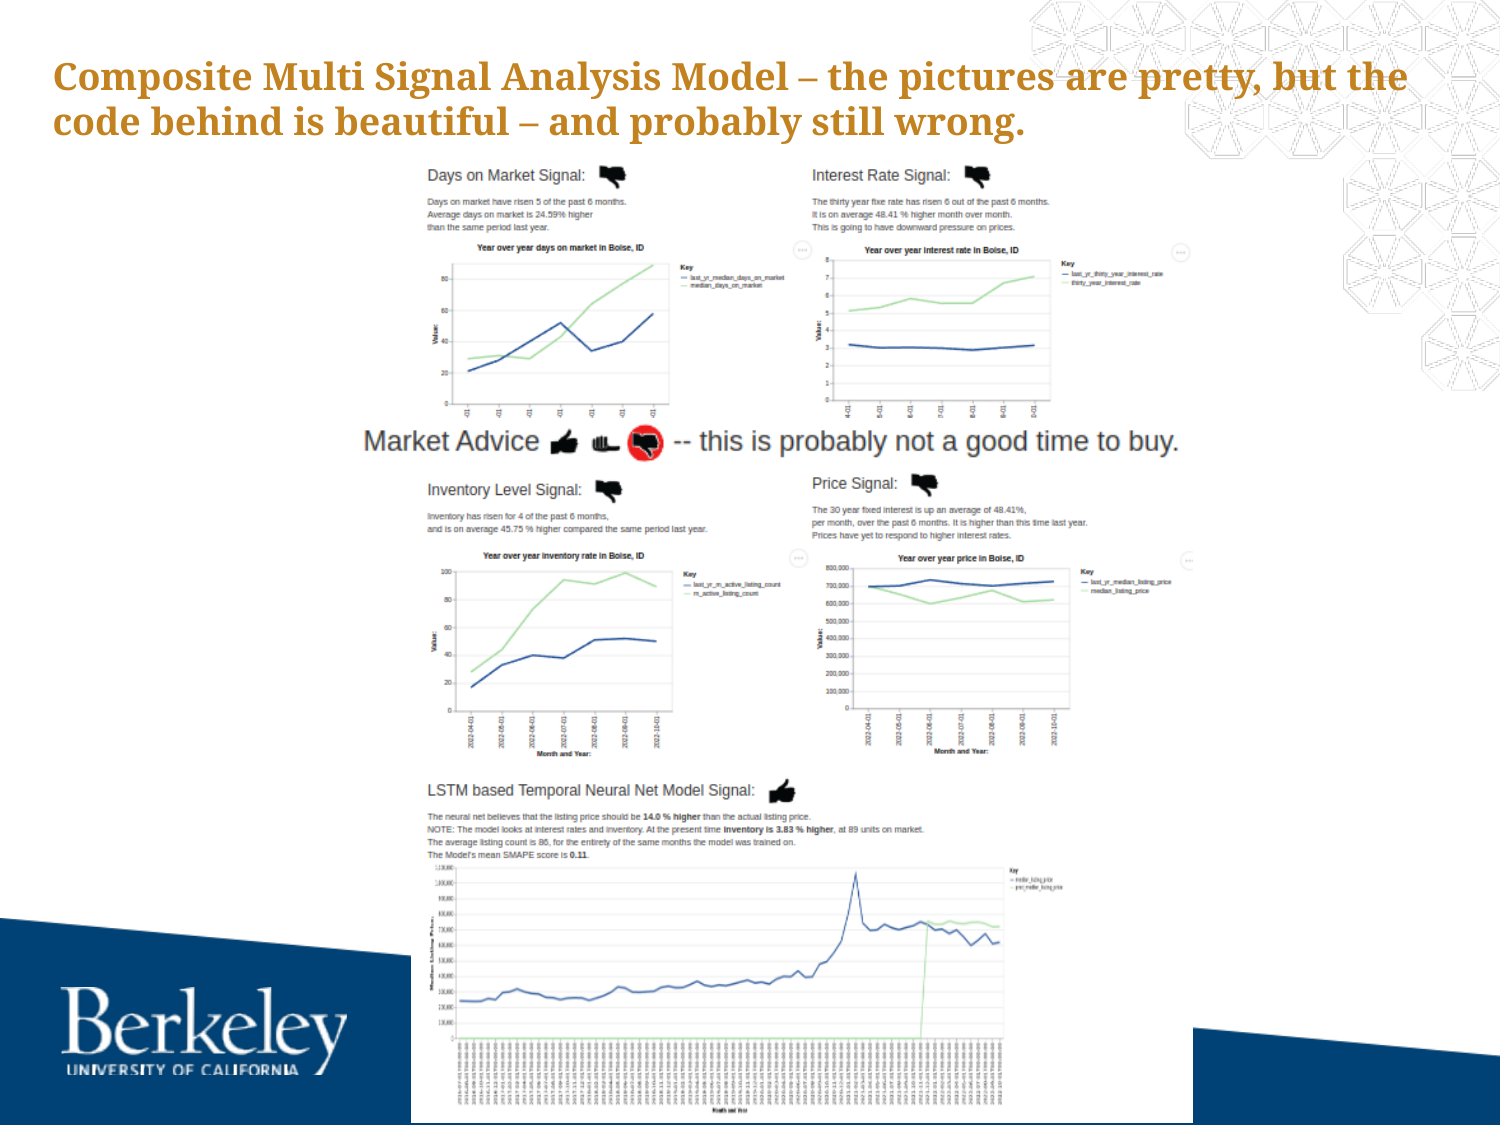

# Composite Multi Signal Analysis Model – the pictures are pretty, but the code behind is beautiful – and probably still wrong.